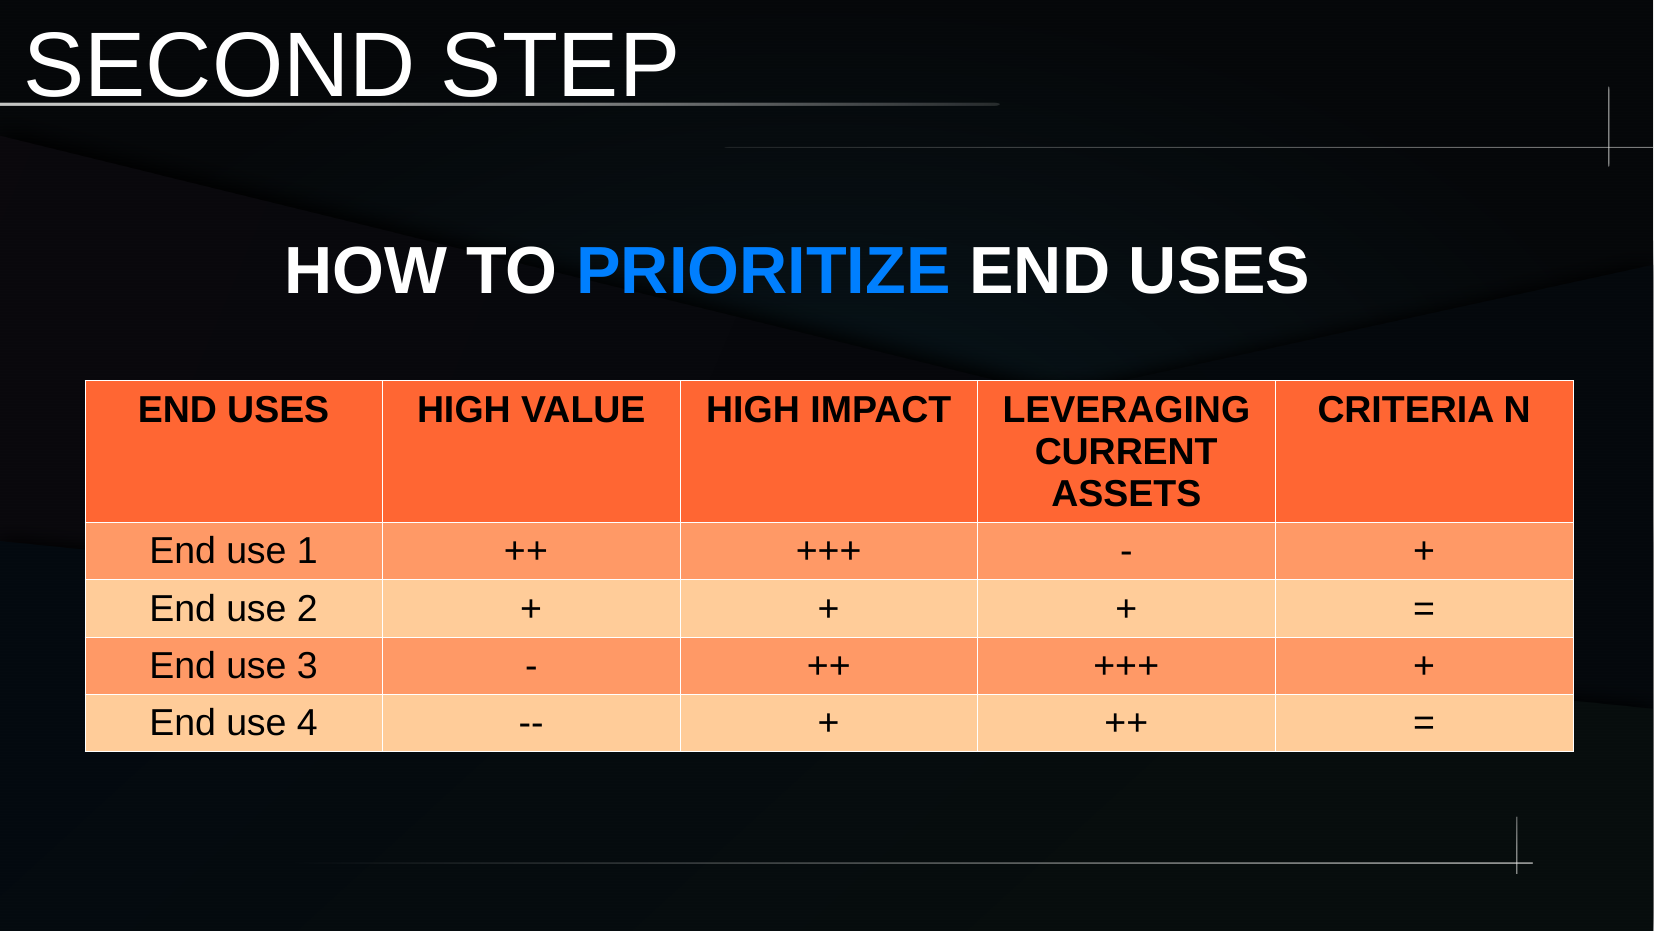

# SECOND STEP
HOW TO PRIORITIZE END USES
| END USES | HIGH VALUE | HIGH IMPACT | LEVERAGING CURRENT ASSETS | CRITERIA N |
| --- | --- | --- | --- | --- |
| End use 1 | ++ | +++ | - | + |
| End use 2 | + | + | + | = |
| End use 3 | - | ++ | +++ | + |
| End use 4 | -- | + | ++ | = |